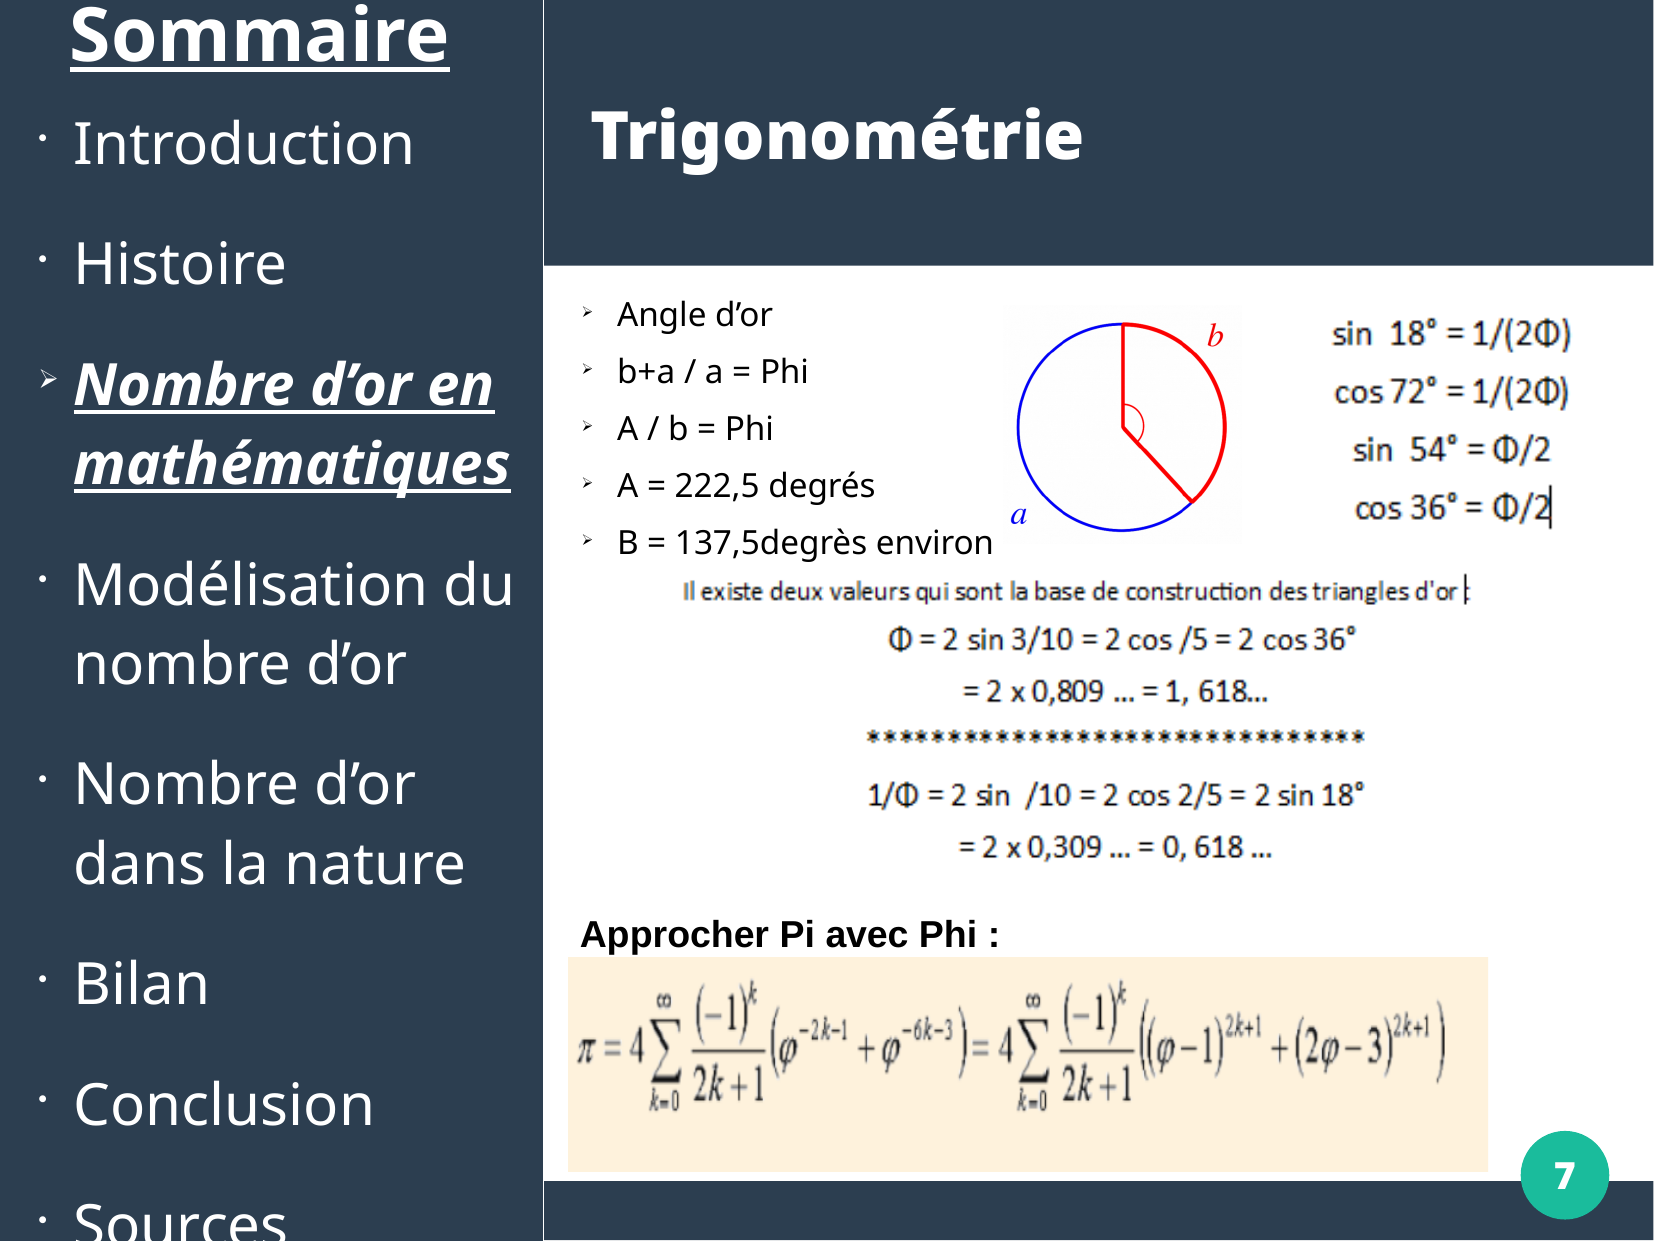

Sommaire
# Trigonométrie
Introduction
Histoire
Nombre d’or en mathématiques
Modélisation du nombre d’or
Nombre d’or dans la nature
Bilan
Conclusion
Sources
Angle d’or
b+a / a = Phi
A / b = Phi
A = 222,5 degrés
B = 137,5degrès environ
Approcher Pi avec Phi :
7